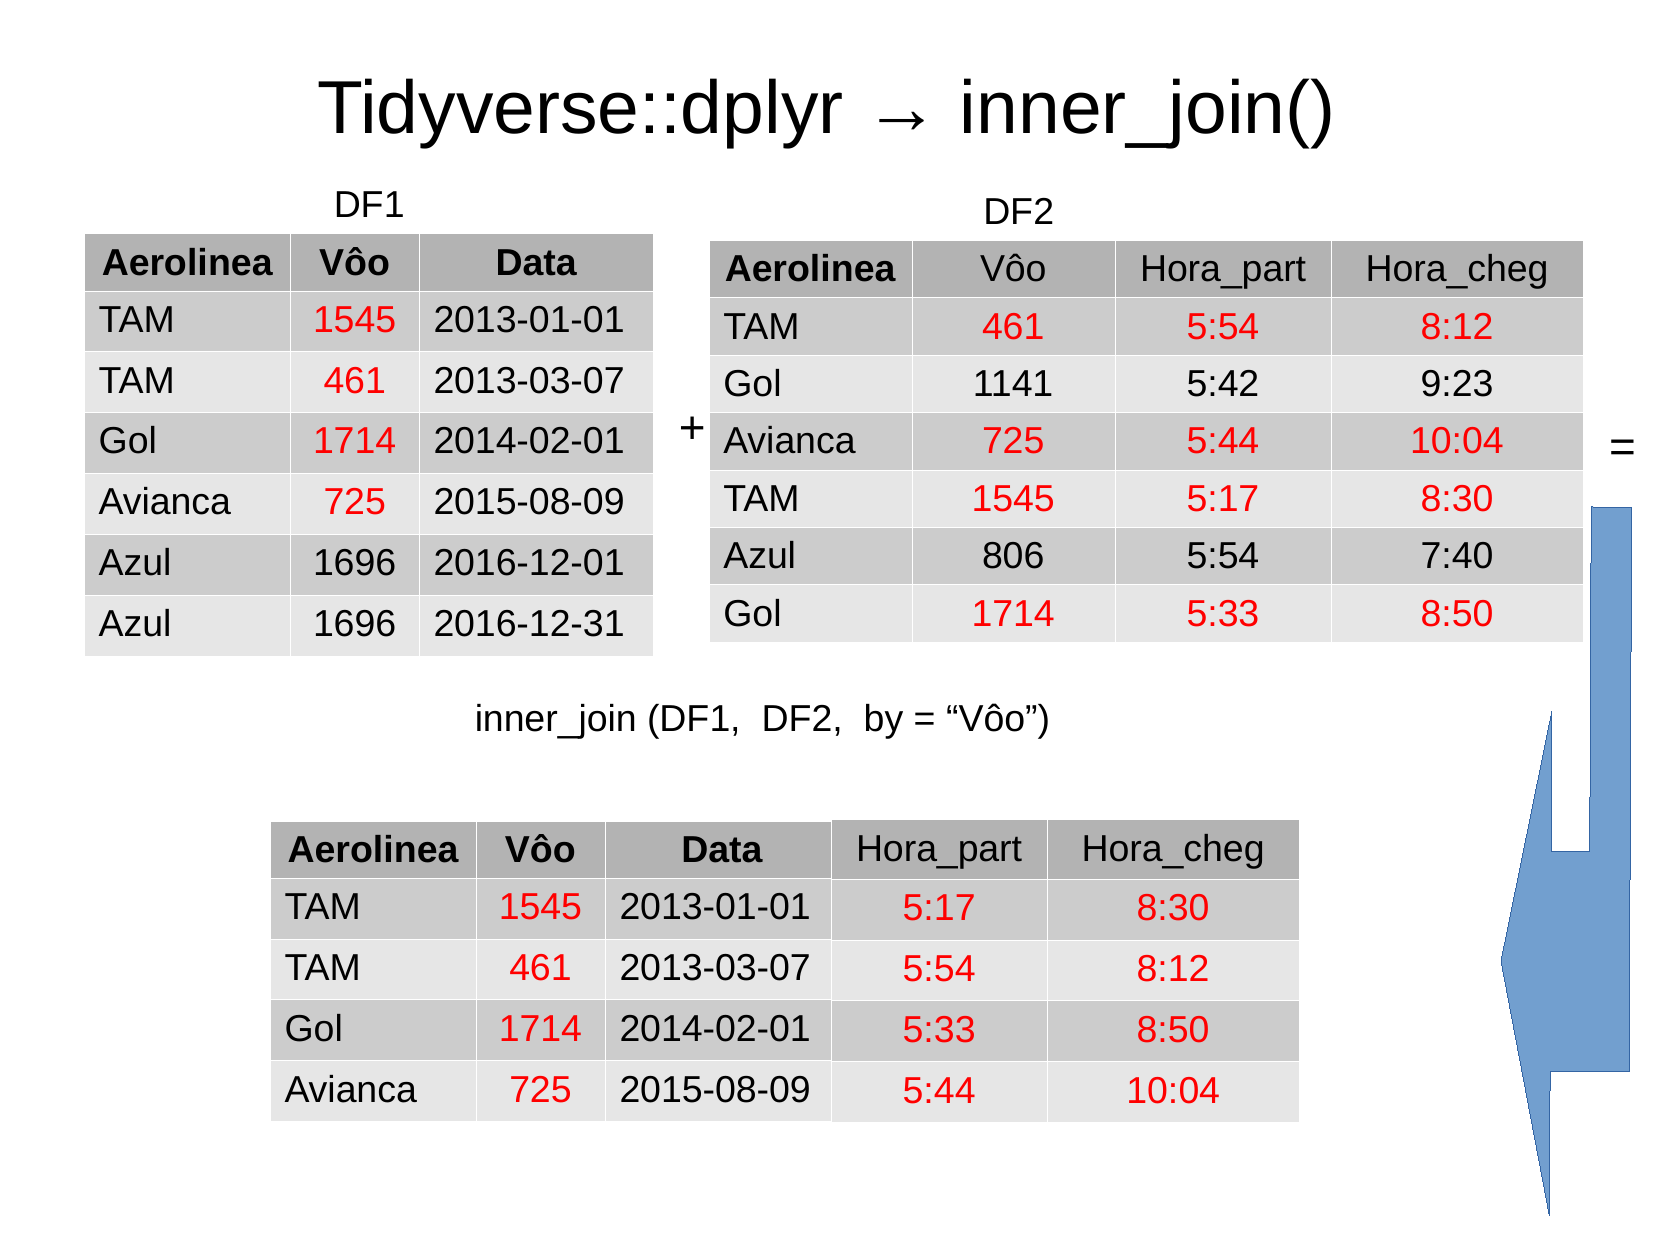

# Tidyverse::dplyr → inner_join()
DF1
DF2
| Aerolinea | Vôo | Data |
| --- | --- | --- |
| TAM | 1545 | 2013-01-01 |
| TAM | 461 | 2013-03-07 |
| Gol | 1714 | 2014-02-01 |
| Avianca | 725 | 2015-08-09 |
| Azul | 1696 | 2016-12-01 |
| Azul | 1696 | 2016-12-31 |
| Aerolinea | Vôo | Hora\_part | Hora\_cheg |
| --- | --- | --- | --- |
| TAM | 461 | 5:54 | 8:12 |
| Gol | 1141 | 5:42 | 9:23 |
| Avianca | 725 | 5:44 | 10:04 |
| TAM | 1545 | 5:17 | 8:30 |
| Azul | 806 | 5:54 | 7:40 |
| Gol | 1714 | 5:33 | 8:50 |
+
=
inner_join (DF1, DF2, by = “Vôo”)
| Hora\_part | Hora\_cheg |
| --- | --- |
| 5:17 | 8:30 |
| 5:54 | 8:12 |
| 5:33 | 8:50 |
| 5:44 | 10:04 |
| Aerolinea | Vôo | Data |
| --- | --- | --- |
| TAM | 1545 | 2013-01-01 |
| TAM | 461 | 2013-03-07 |
| Gol | 1714 | 2014-02-01 |
| Avianca | 725 | 2015-08-09 |